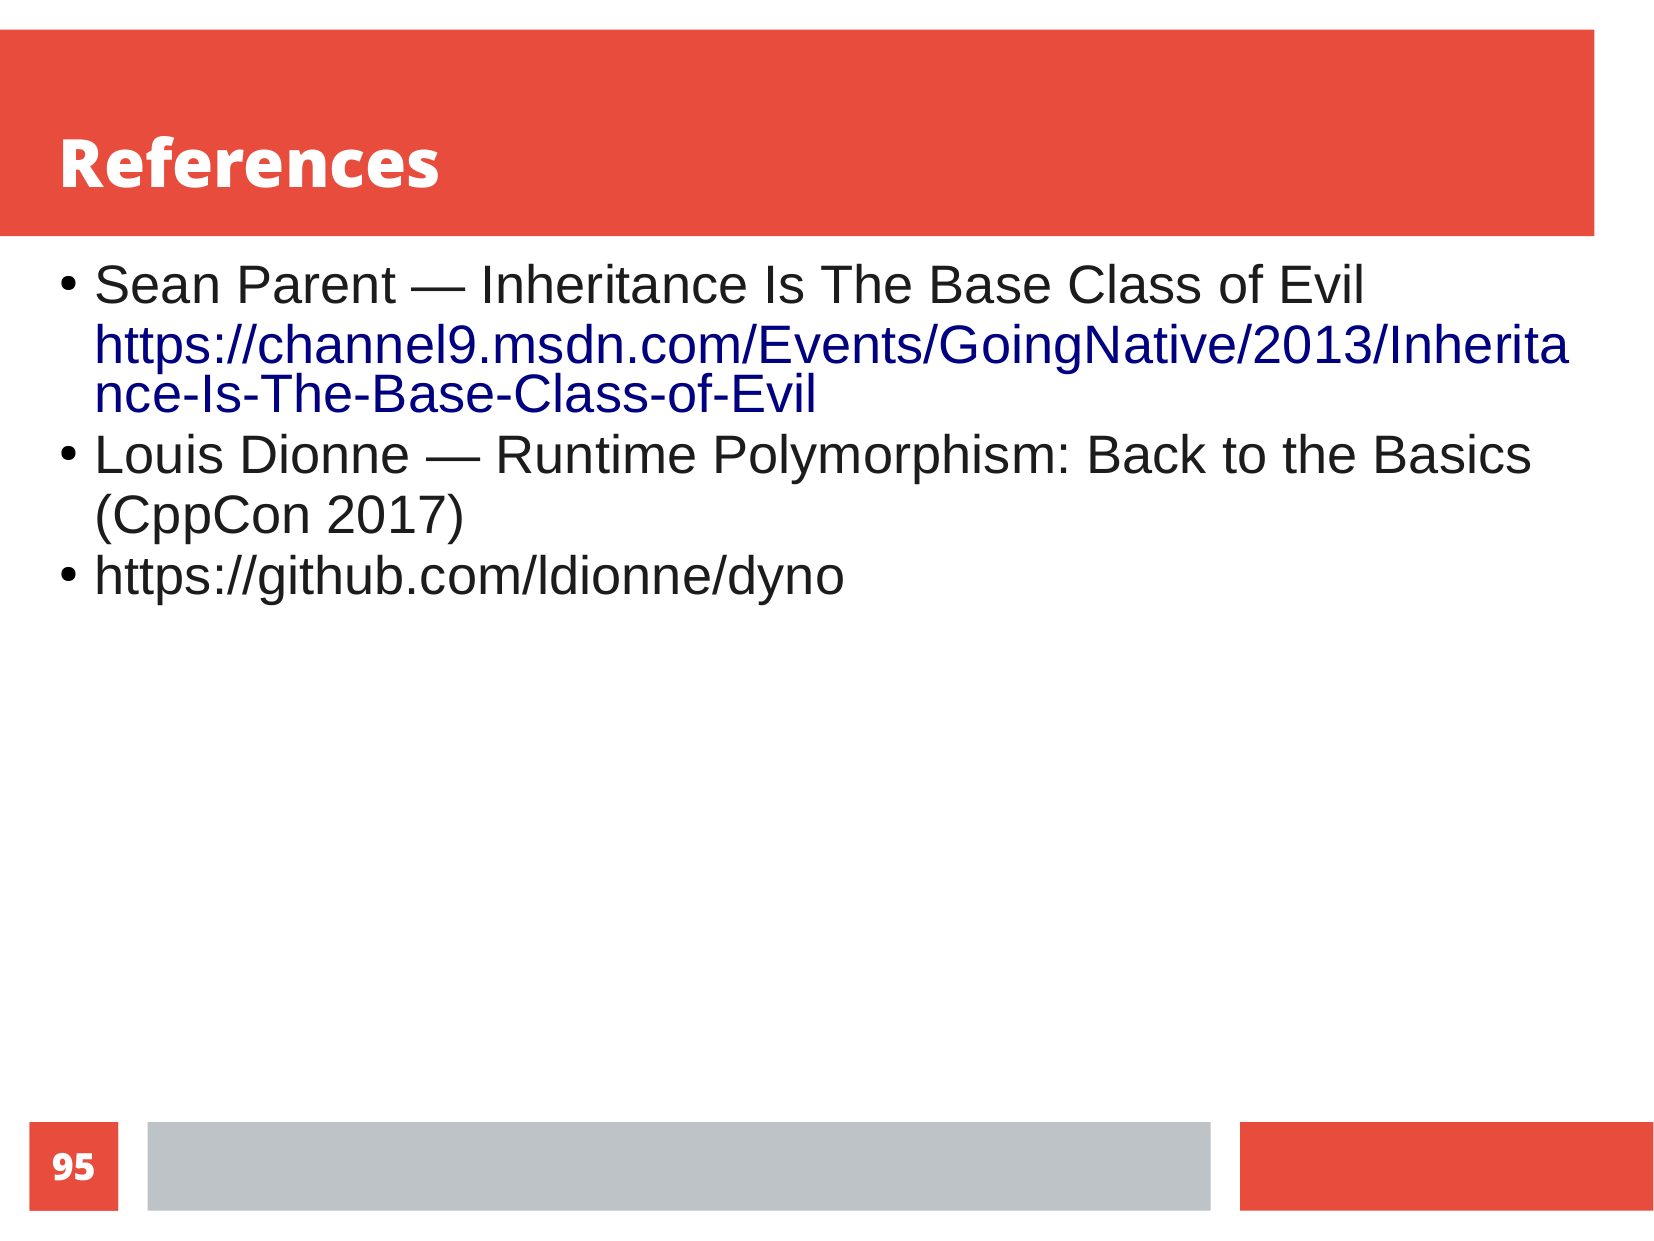

# References
Sean Parent — Inheritance Is The Base Class of Evil https://channel9.msdn.com/Events/GoingNative/2013/Inheritance-Is-The-Base-Class-of-Evil
Louis Dionne — Runtime Polymorphism: Back to the Basics (CppCon 2017)
https://github.com/ldionne/dyno
95